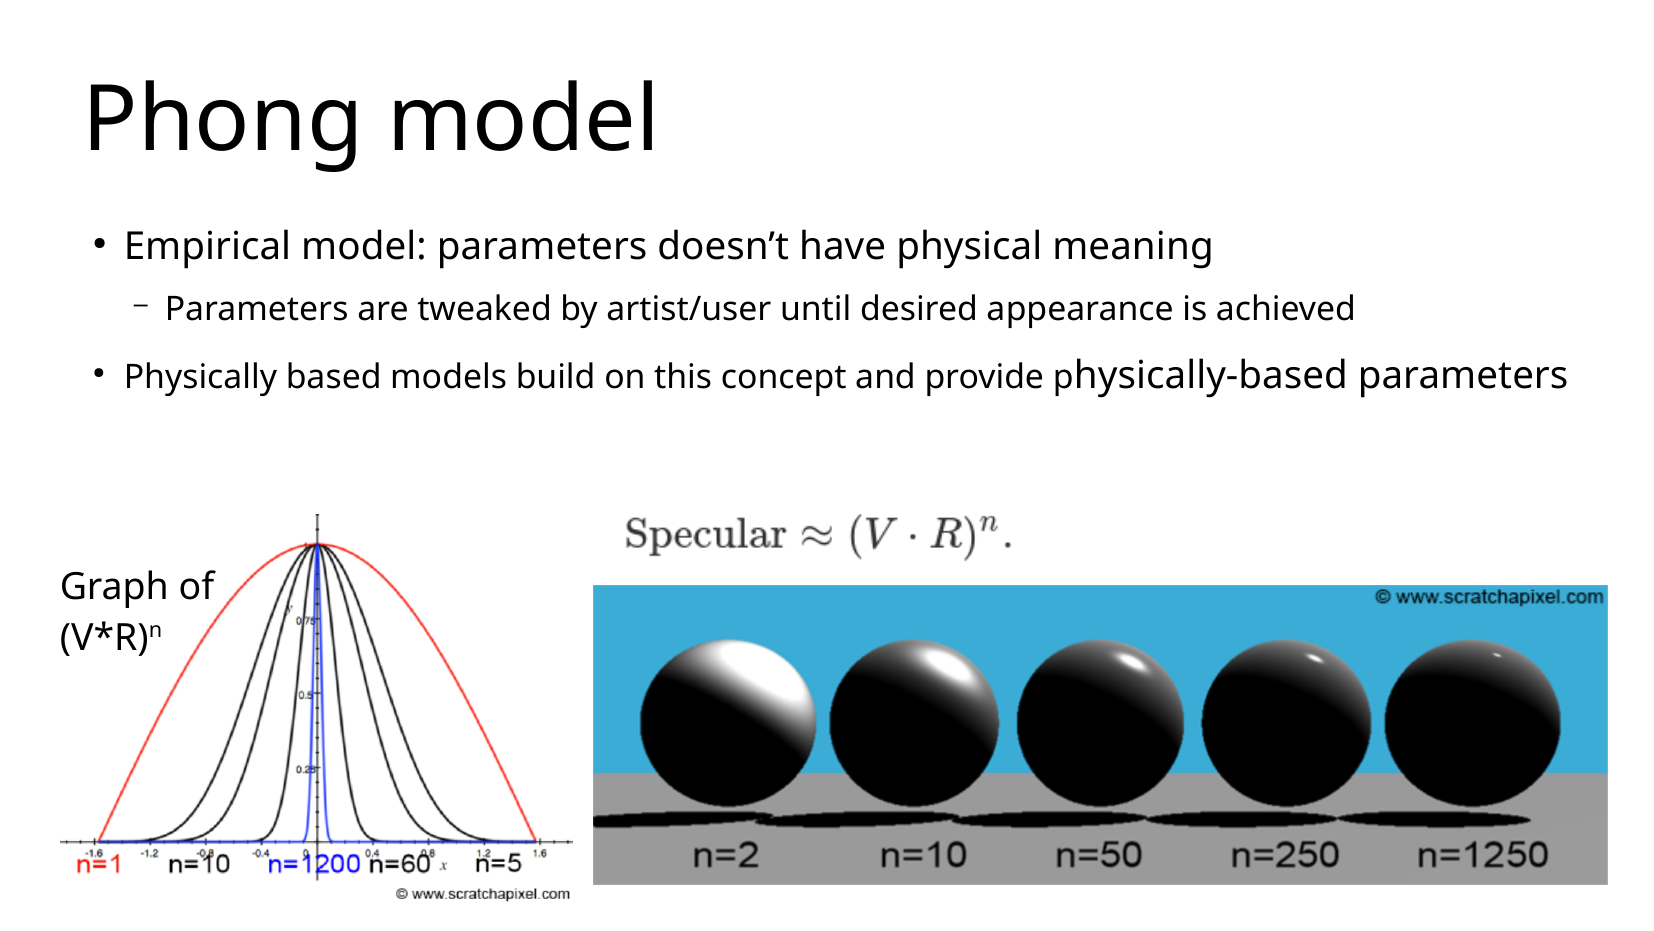

# Phong model
Empirical model: parameters doesn’t have physical meaning
Parameters are tweaked by artist/user until desired appearance is achieved
Physically based models build on this concept and provide physically-based parameters
Graph of (V*R)n